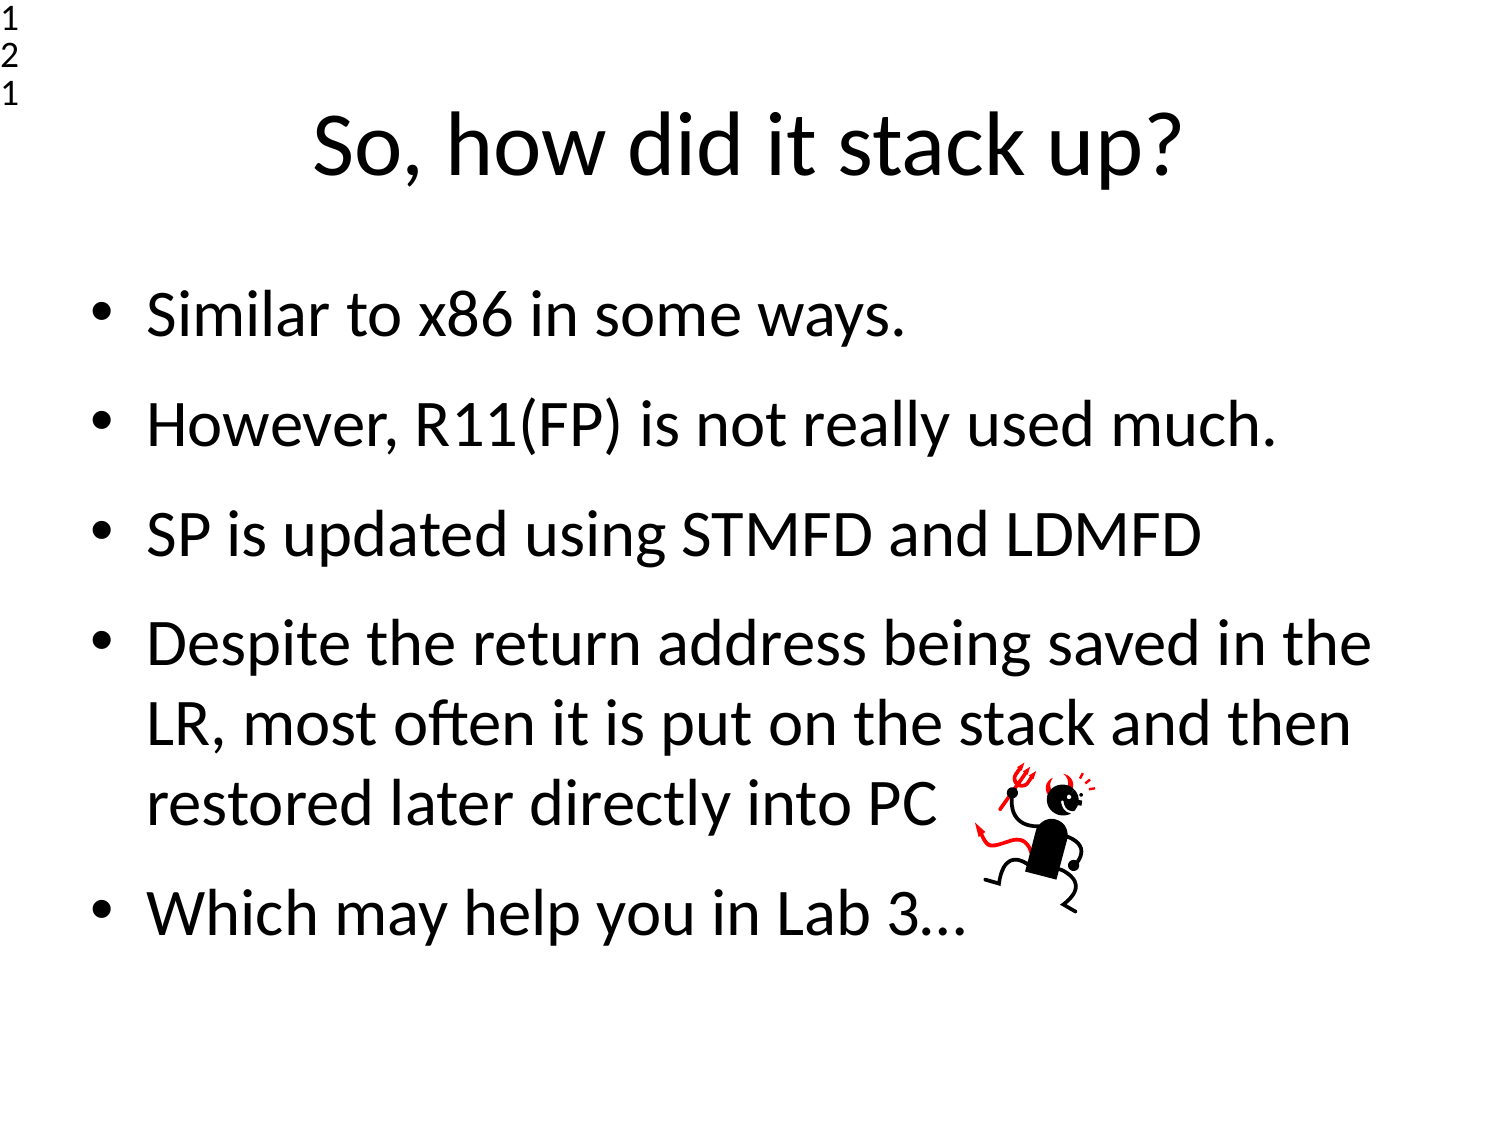

# So, how did it stack up?
Similar to x86 in some ways.
However, R11(FP) is not really used much.
SP is updated using STMFD and LDMFD
Despite the return address being saved in the LR, most often it is put on the stack and then restored later directly into PC
Which may help you in Lab 3…